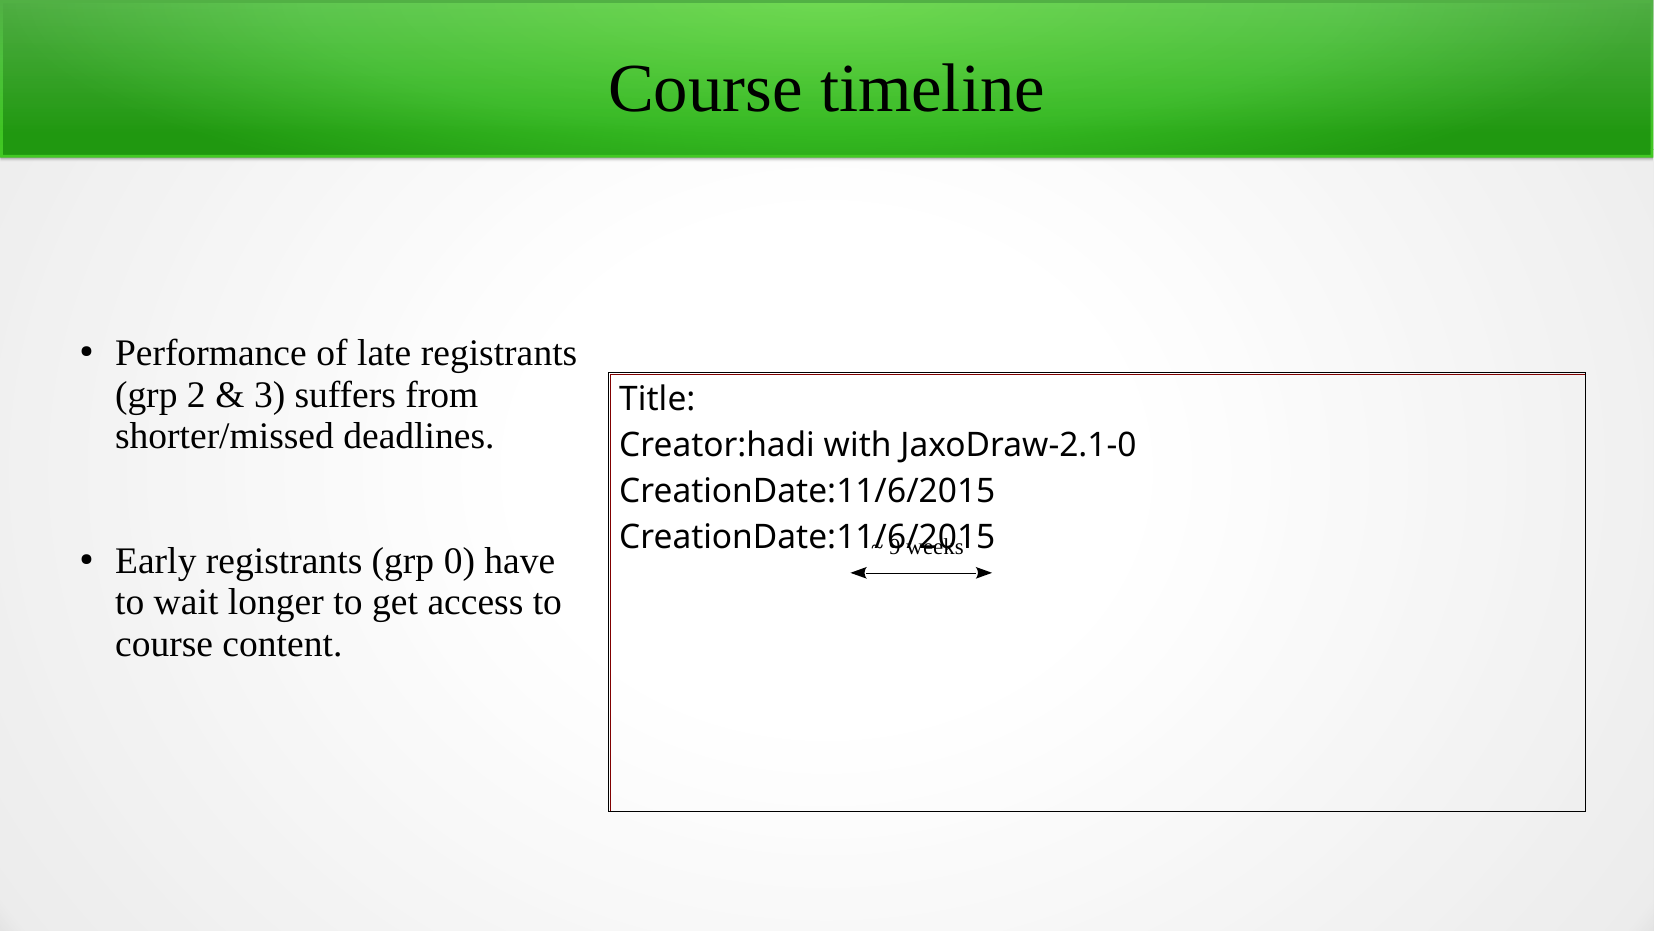

# Course timeline
Performance of late registrants (grp 2 & 3) suffers from shorter/missed deadlines.
Early registrants (grp 0) have to wait longer to get access to course content.
~ 9 weeks